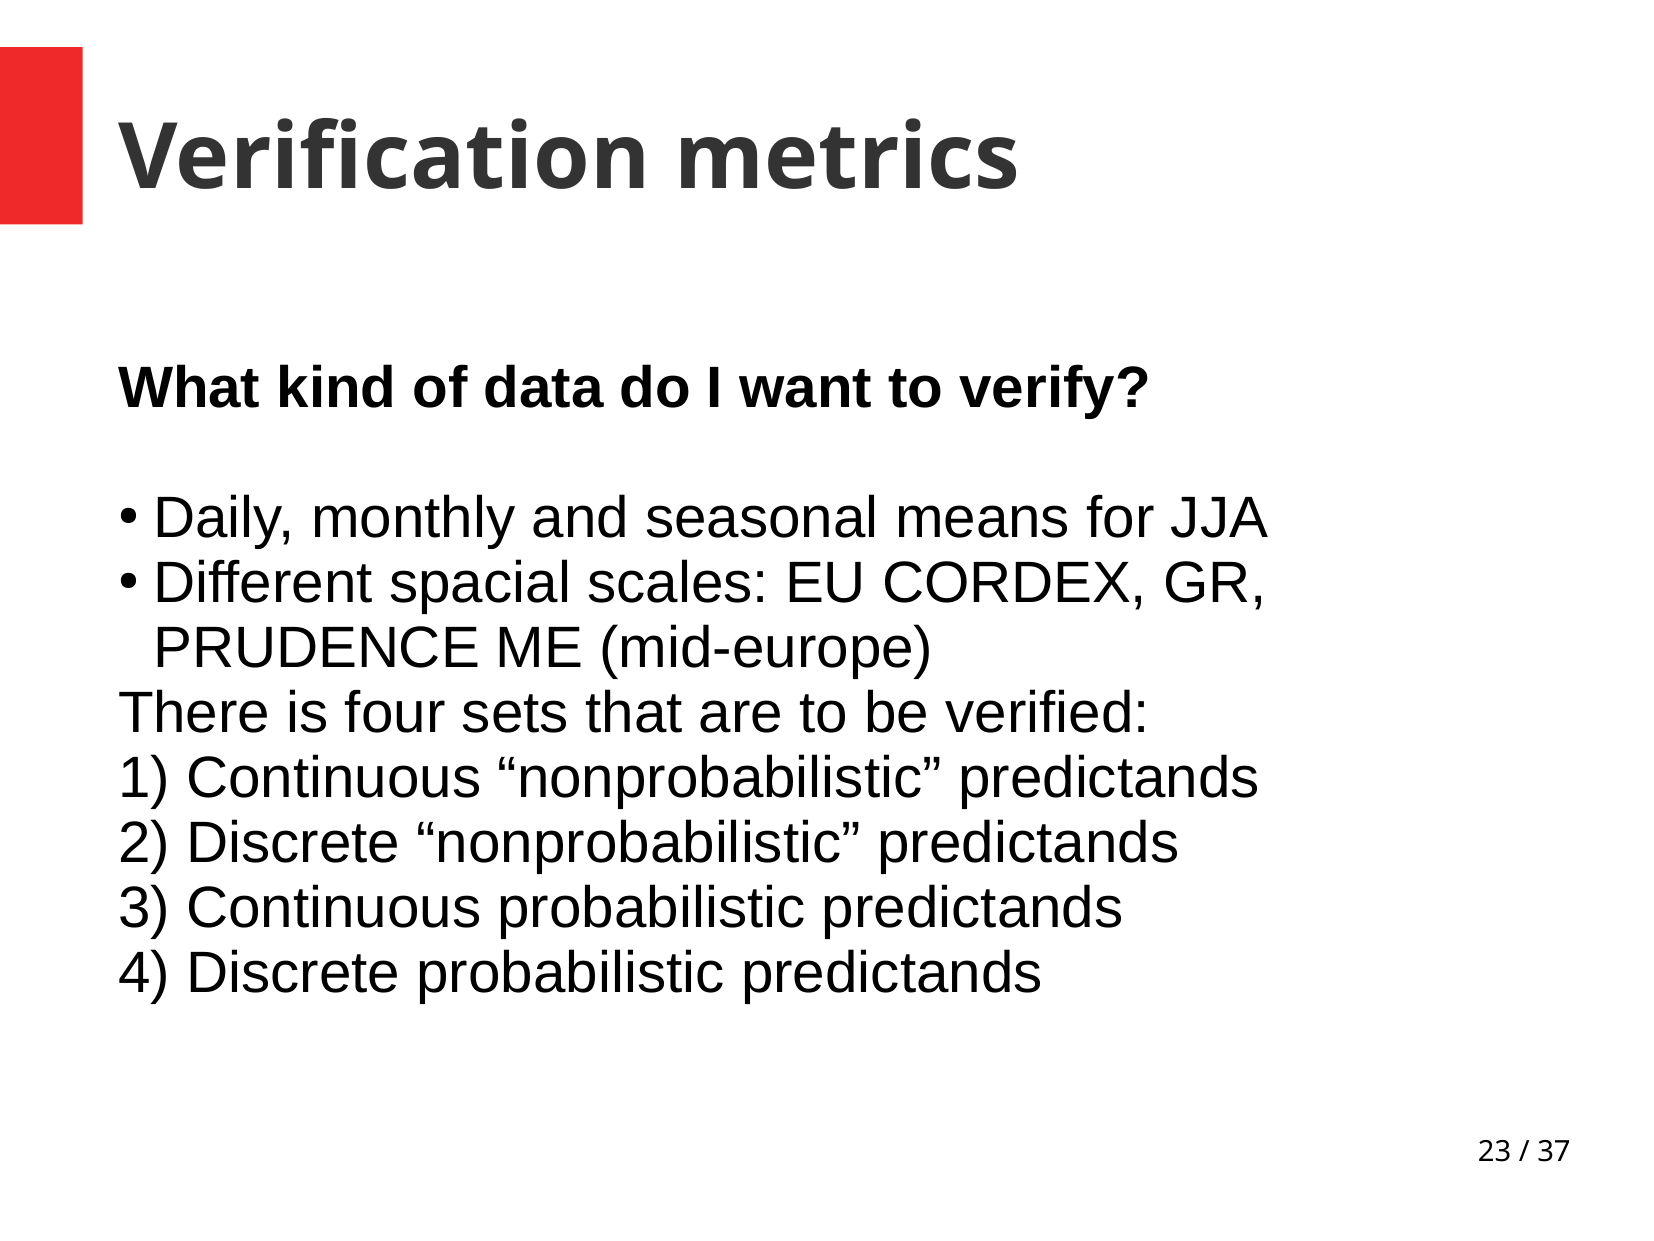

# Verification metrics
What kind of data do I want to verify?
Daily, monthly and seasonal means for JJA
Different spacial scales: EU CORDEX, GR, PRUDENCE ME (mid-europe)
There is four sets that are to be verified:
 Continuous “nonprobabilistic” predictands
 Discrete “nonprobabilistic” predictands
 Continuous probabilistic predictands
 Discrete probabilistic predictands
23